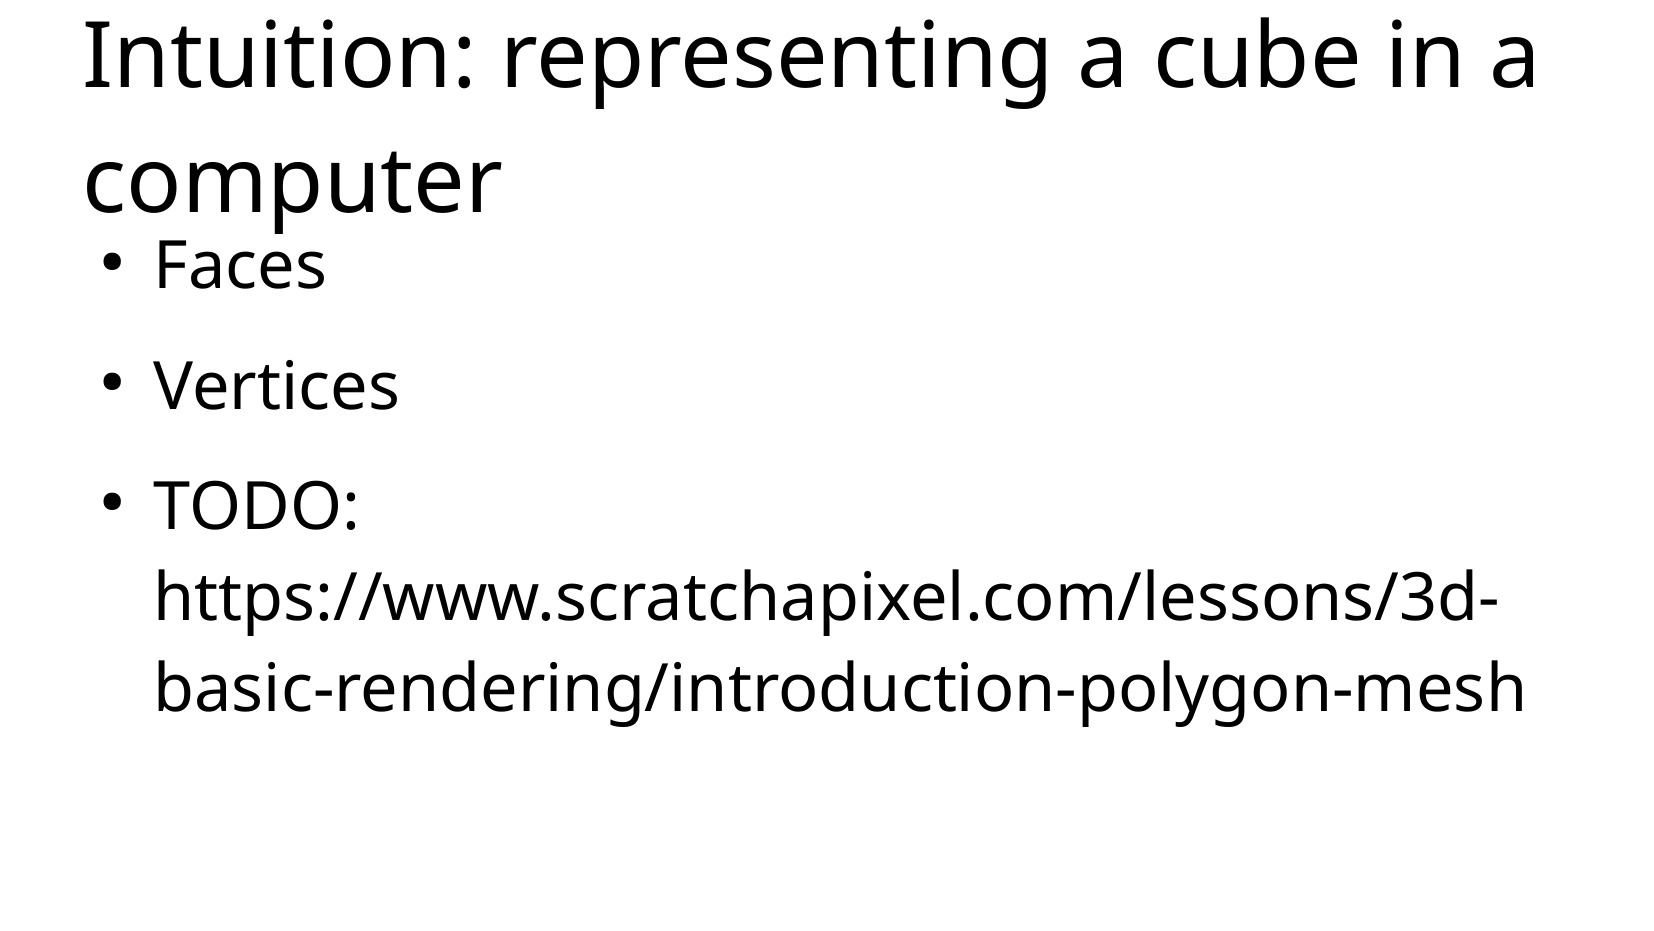

# Intuition: representing a cube in a computer
Faces
Vertices
TODO: https://www.scratchapixel.com/lessons/3d-basic-rendering/introduction-polygon-mesh